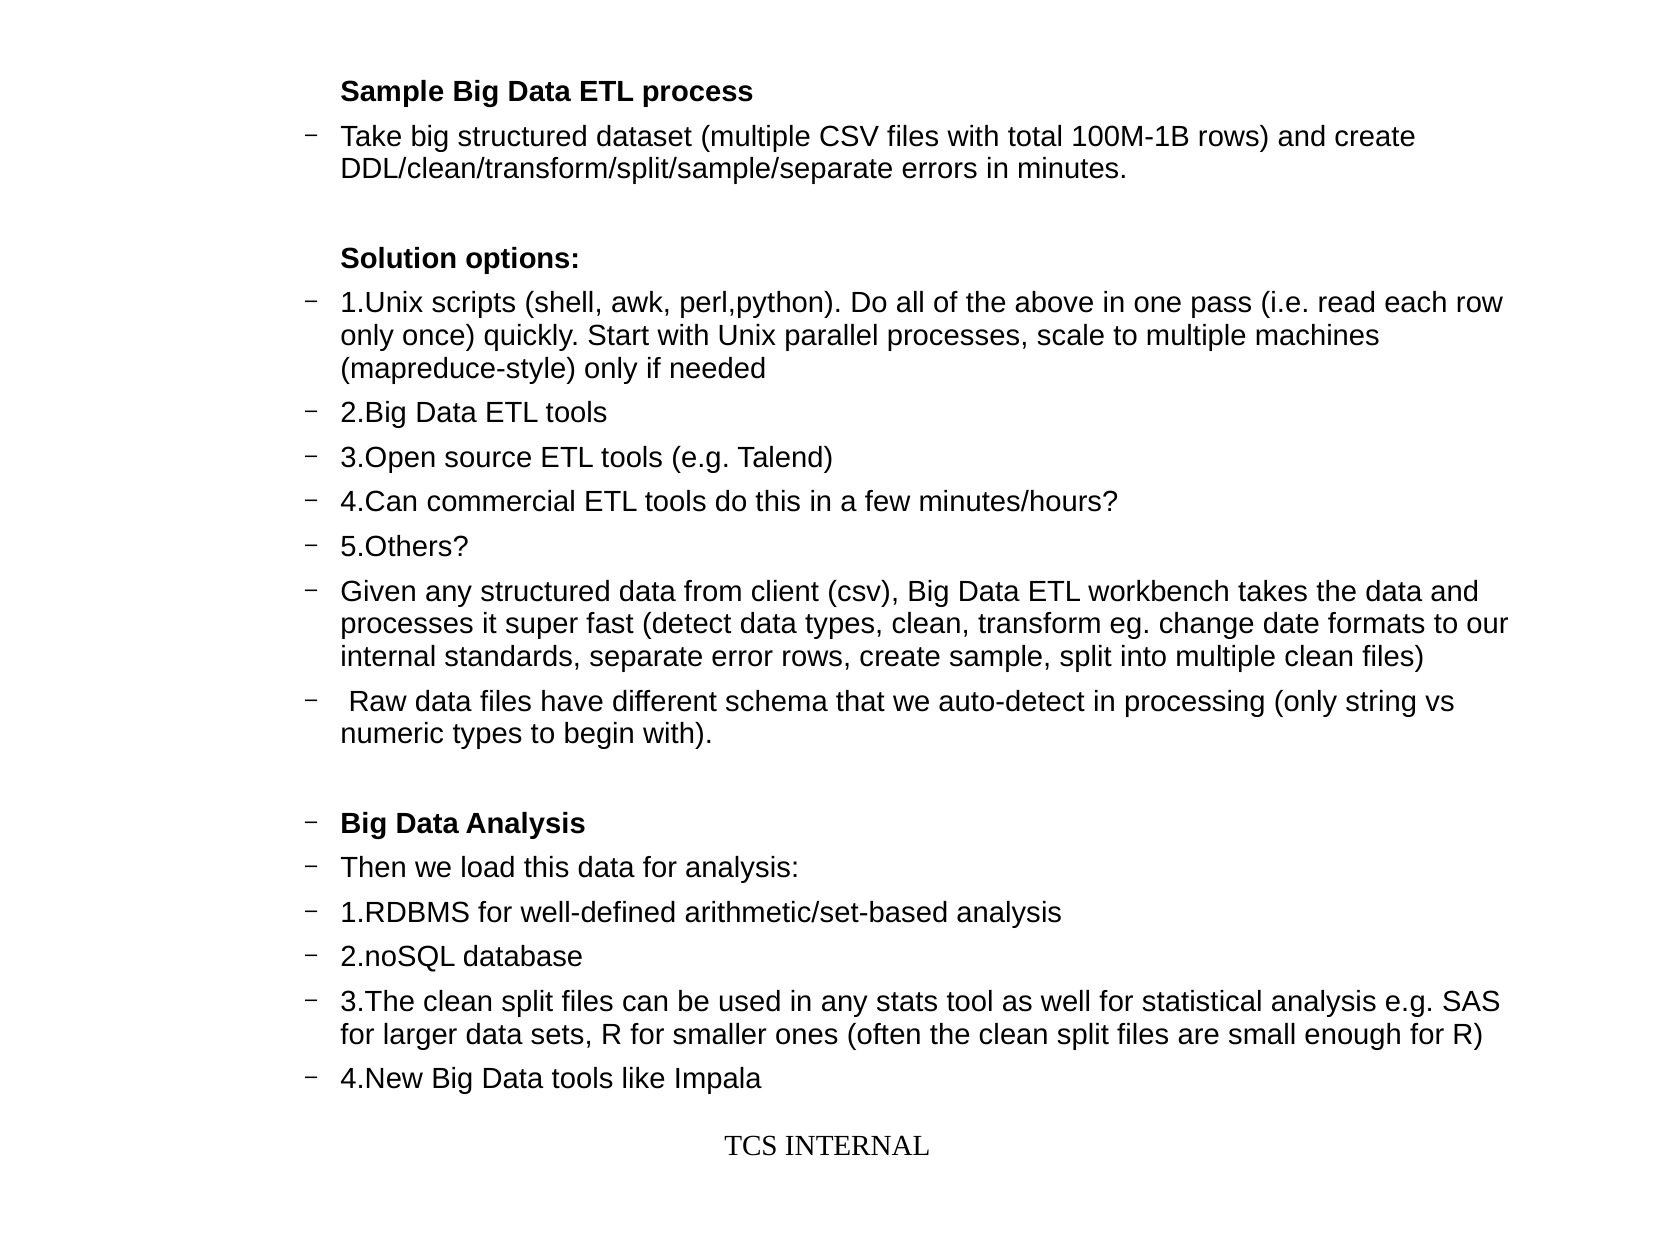

# Sample Big Data ETL process
Take big structured dataset (multiple CSV files with total 100M-1B rows) and create DDL/clean/transform/split/sample/separate errors in minutes.
Solution options:
1.Unix scripts (shell, awk, perl,python). Do all of the above in one pass (i.e. read each row only once) quickly. Start with Unix parallel processes, scale to multiple machines (mapreduce-style) only if needed
2.Big Data ETL tools
3.Open source ETL tools (e.g. Talend)
4.Can commercial ETL tools do this in a few minutes/hours?
5.Others?
Given any structured data from client (csv), Big Data ETL workbench takes the data and processes it super fast (detect data types, clean, transform eg. change date formats to our internal standards, separate error rows, create sample, split into multiple clean files)
 Raw data files have different schema that we auto-detect in processing (only string vs numeric types to begin with).
Big Data Analysis
Then we load this data for analysis:
1.RDBMS for well-defined arithmetic/set-based analysis
2.noSQL database
3.The clean split files can be used in any stats tool as well for statistical analysis e.g. SAS for larger data sets, R for smaller ones (often the clean split files are small enough for R)
4.New Big Data tools like Impala